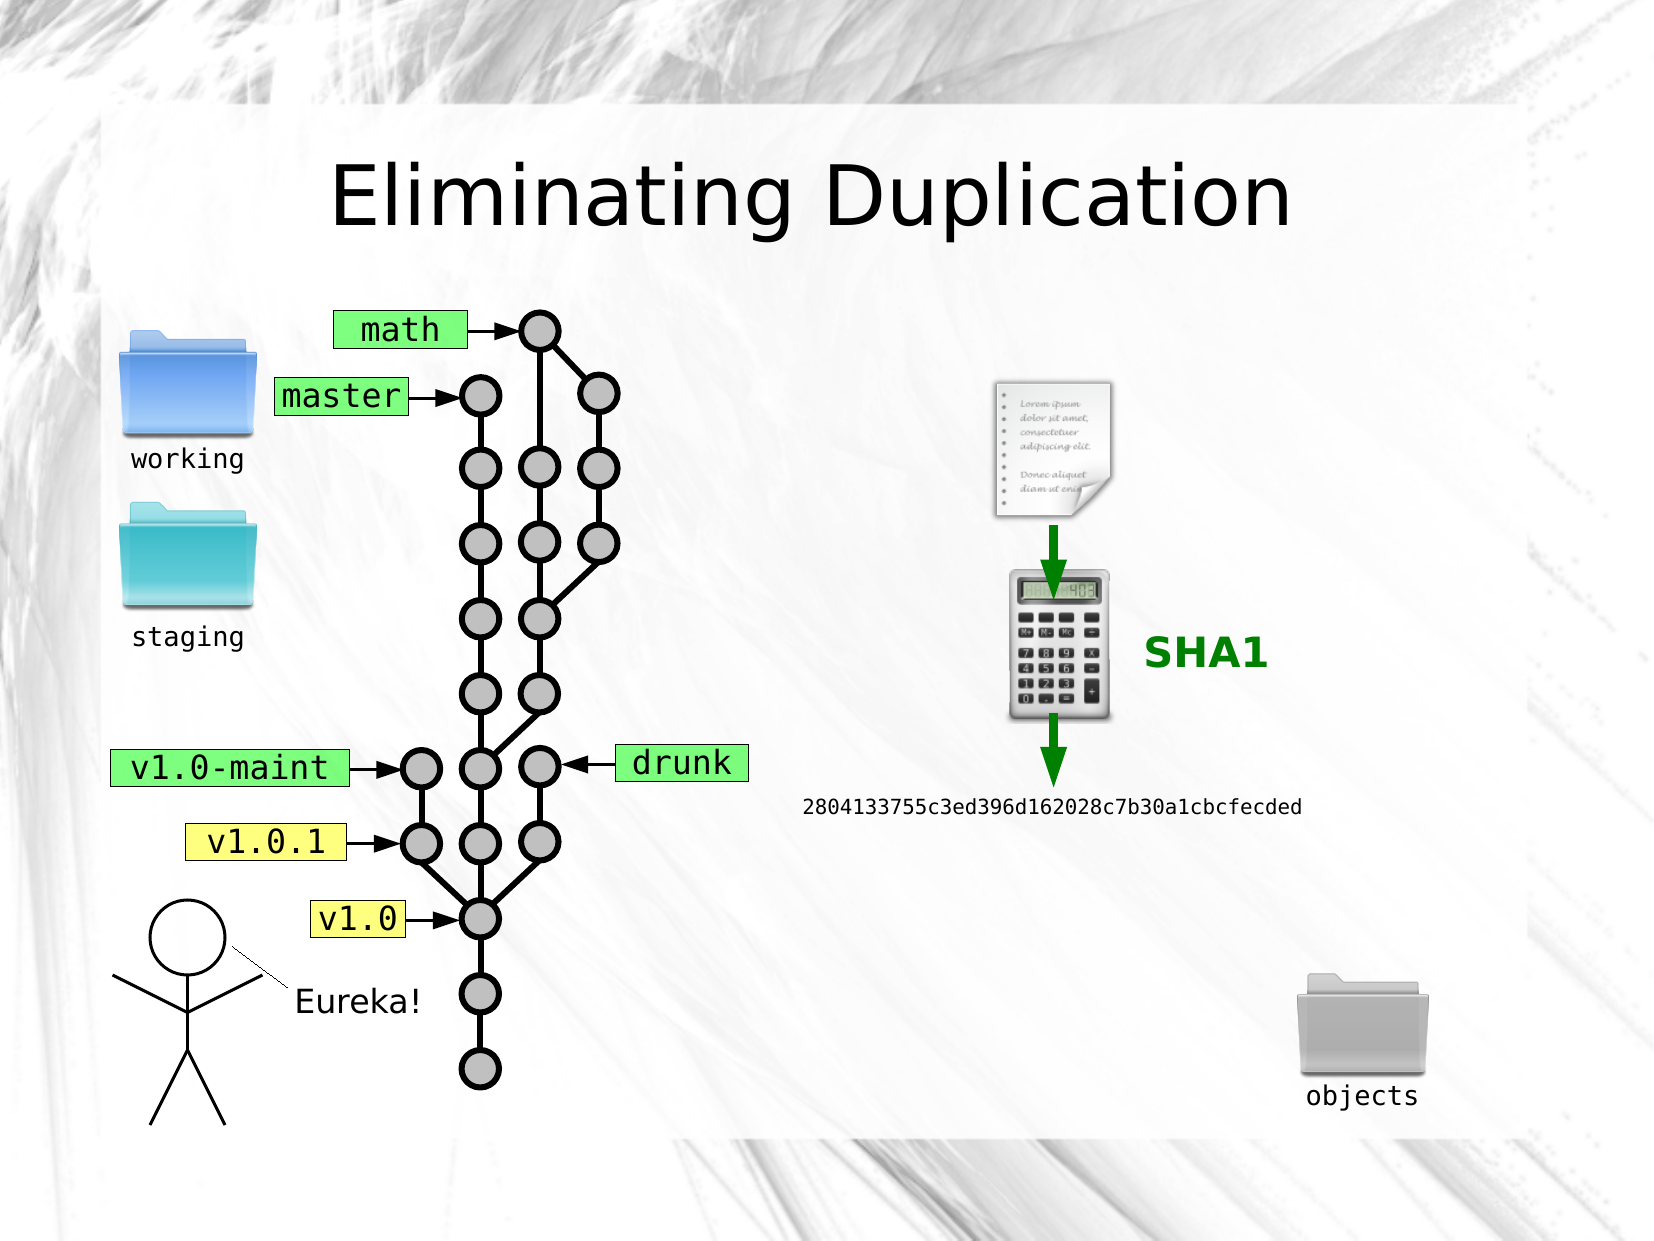

# Eliminating Duplication
math
working
master
staging
SHA1
drunk
v1.0-maint
2804133755c3ed396d162028c7b30a1cbcfecded
v1.0.1
v1.0
objects
Eureka!